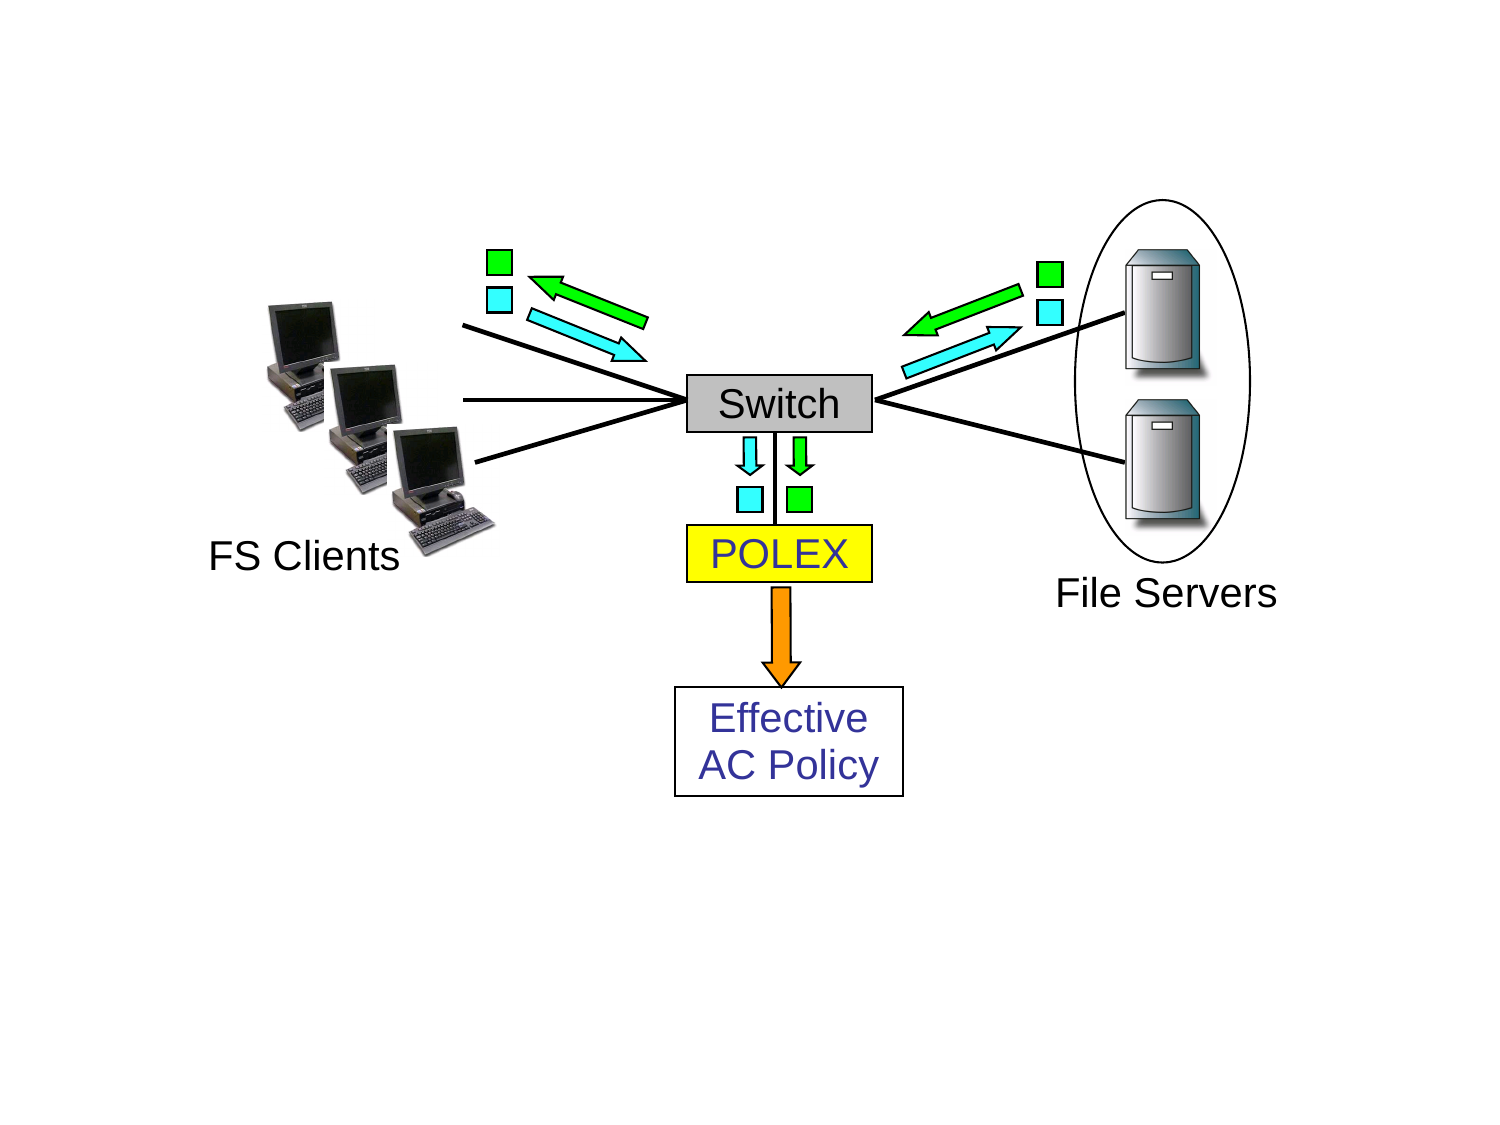

Switch
FS Clients
POLEX
File Servers
Effective
AC Policy